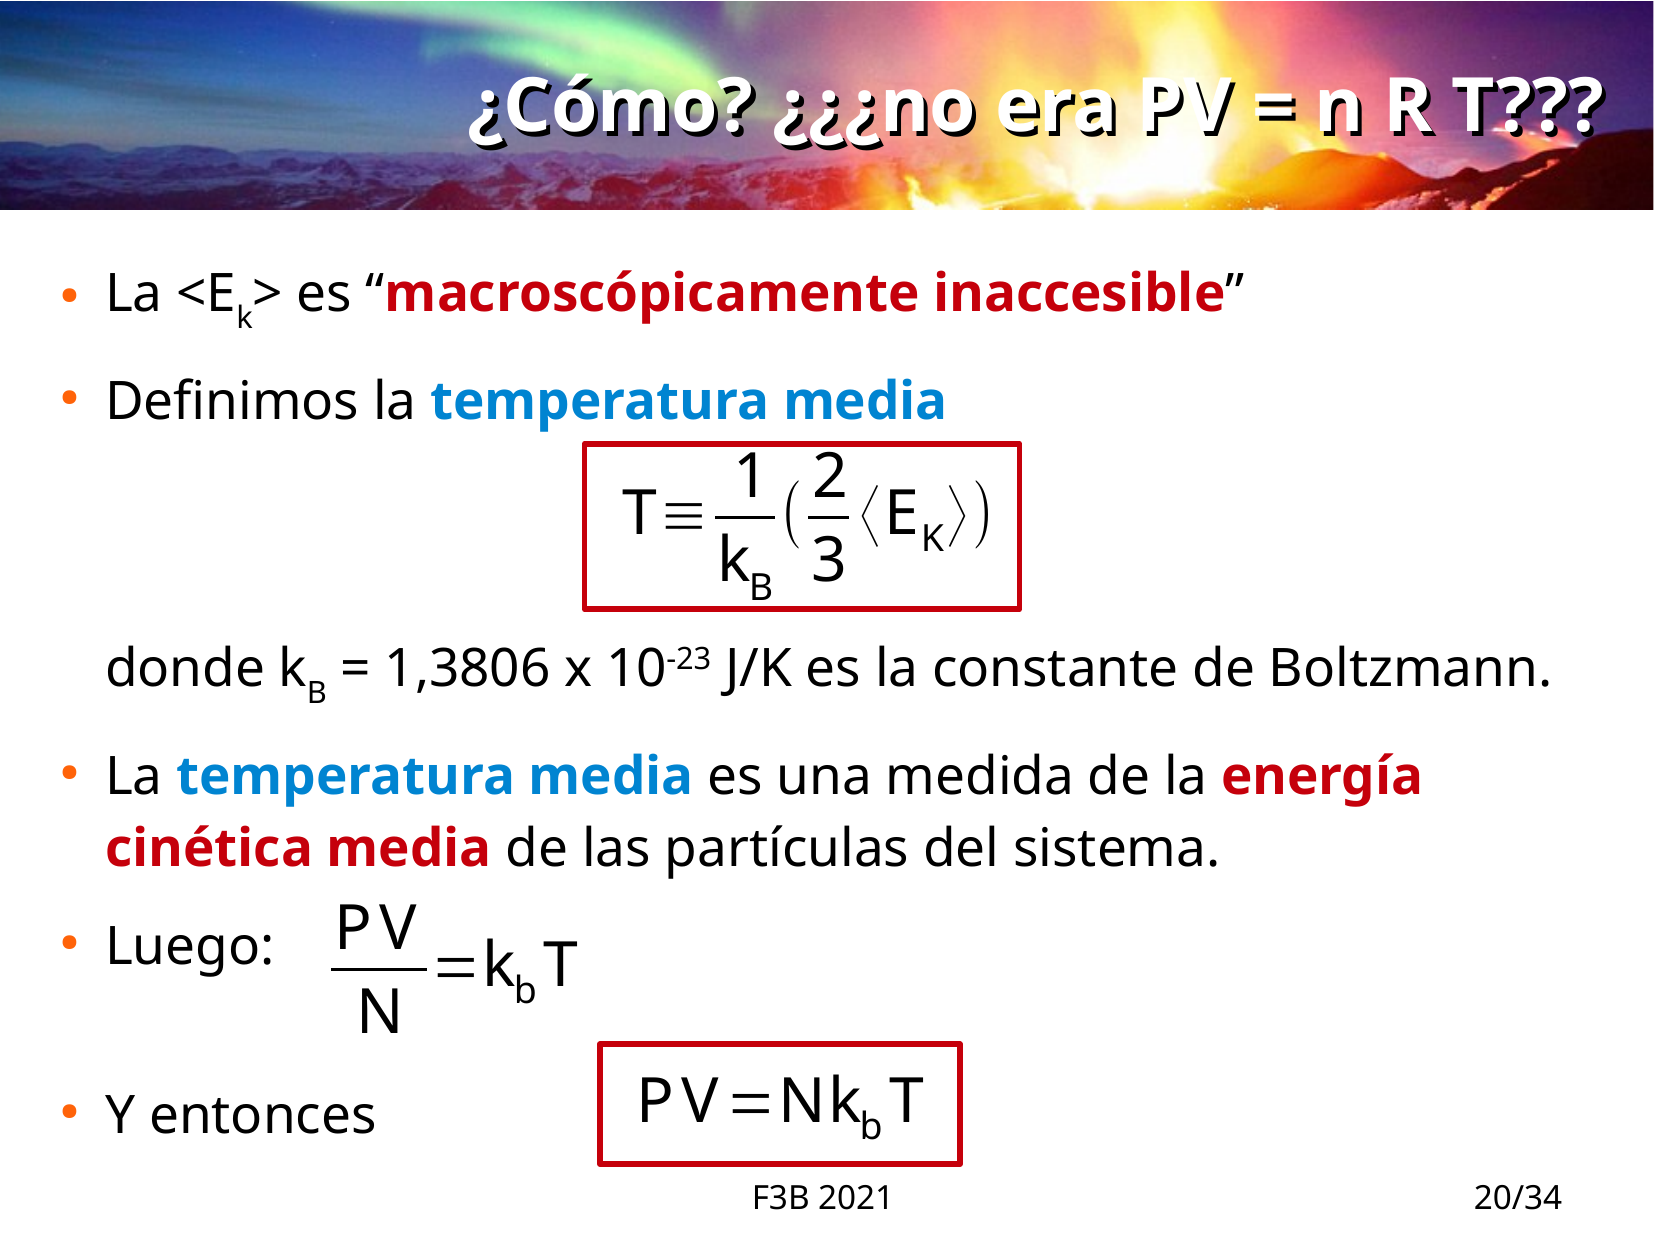

# ¿Cómo? ¿¿¿no era PV = n R T???
La <Ek> es “macroscópicamente inaccesible”
Definimos la temperatura media
donde kB = 1,3806 x 10-23 J/K es la constante de Boltzmann.
La temperatura media es una medida de la energía cinética media de las partículas del sistema.
Luego:
Y entonces
F3B 2021
20